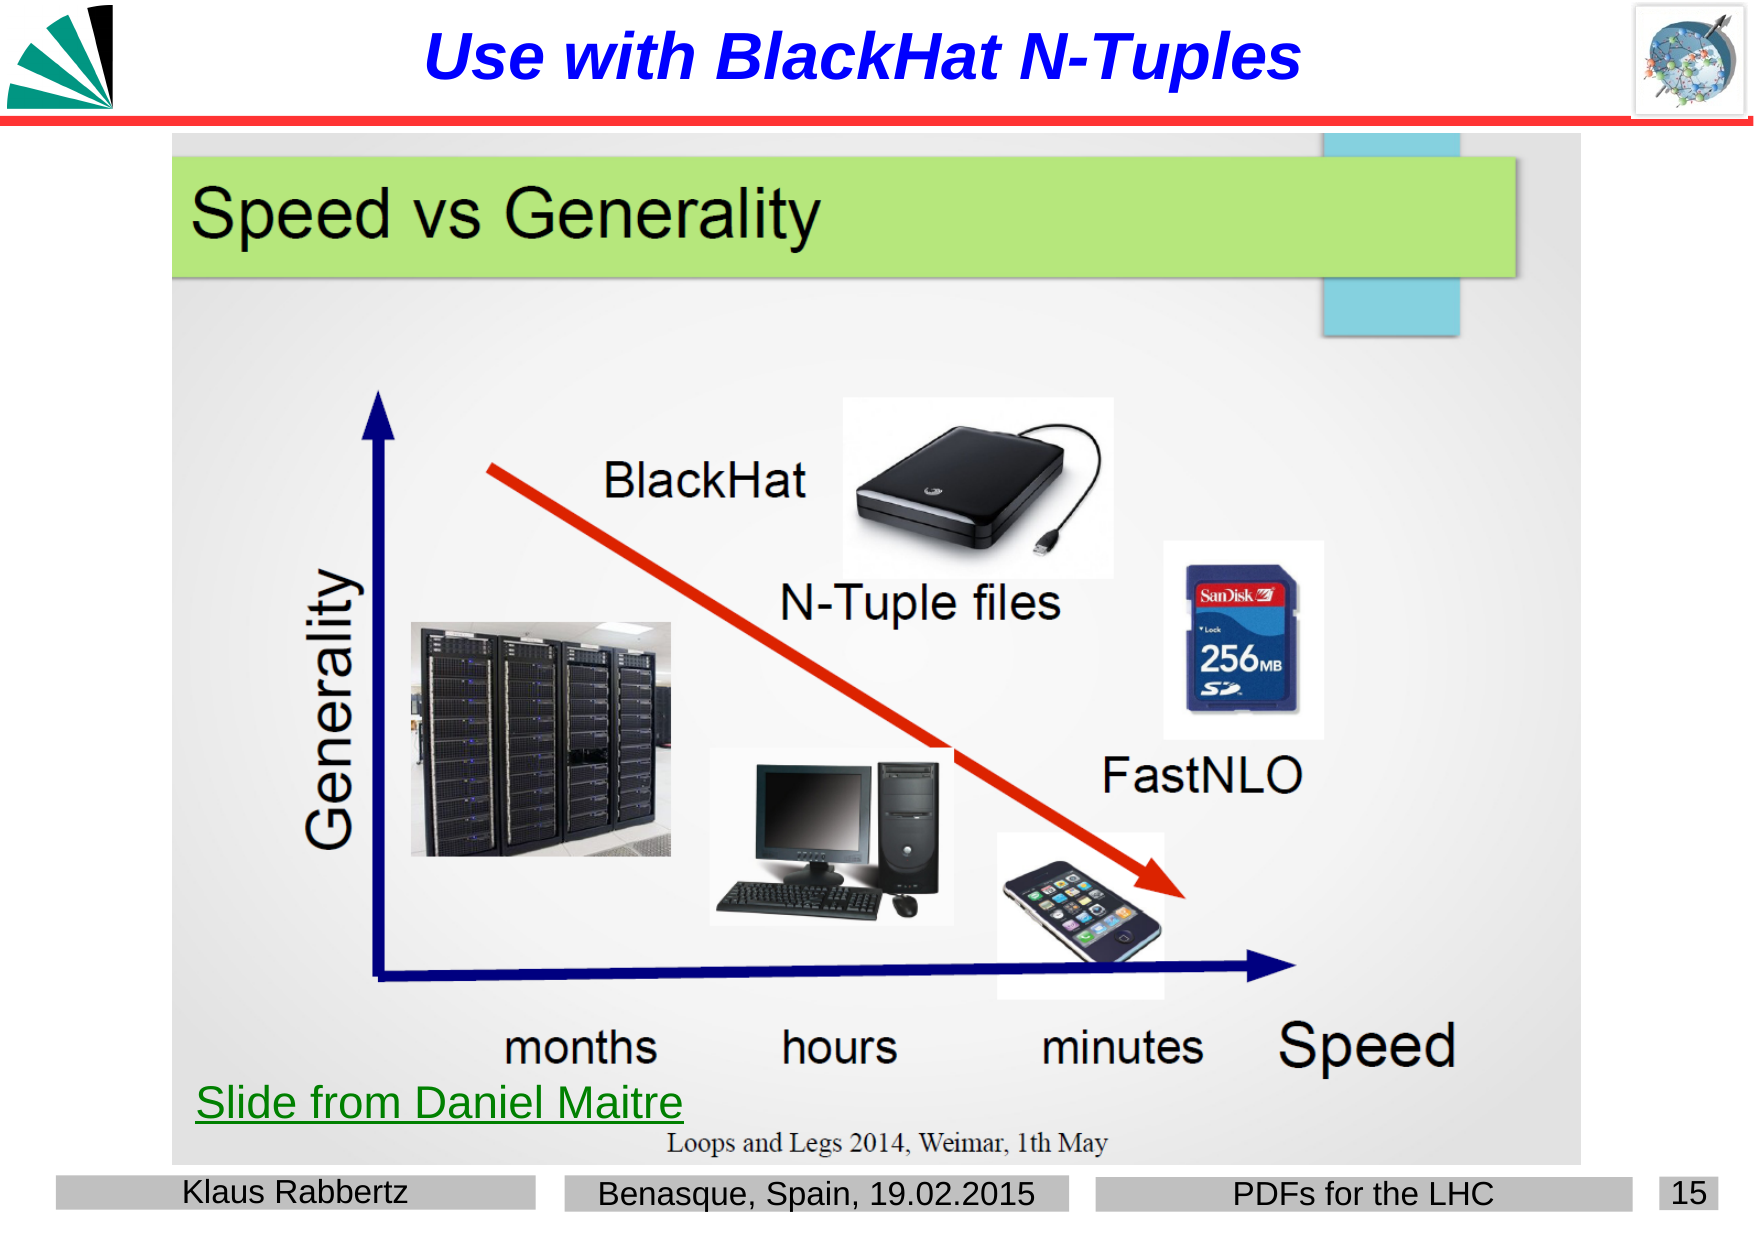

# Use with BlackHat N-Tuples
Slide from Daniel Maitre